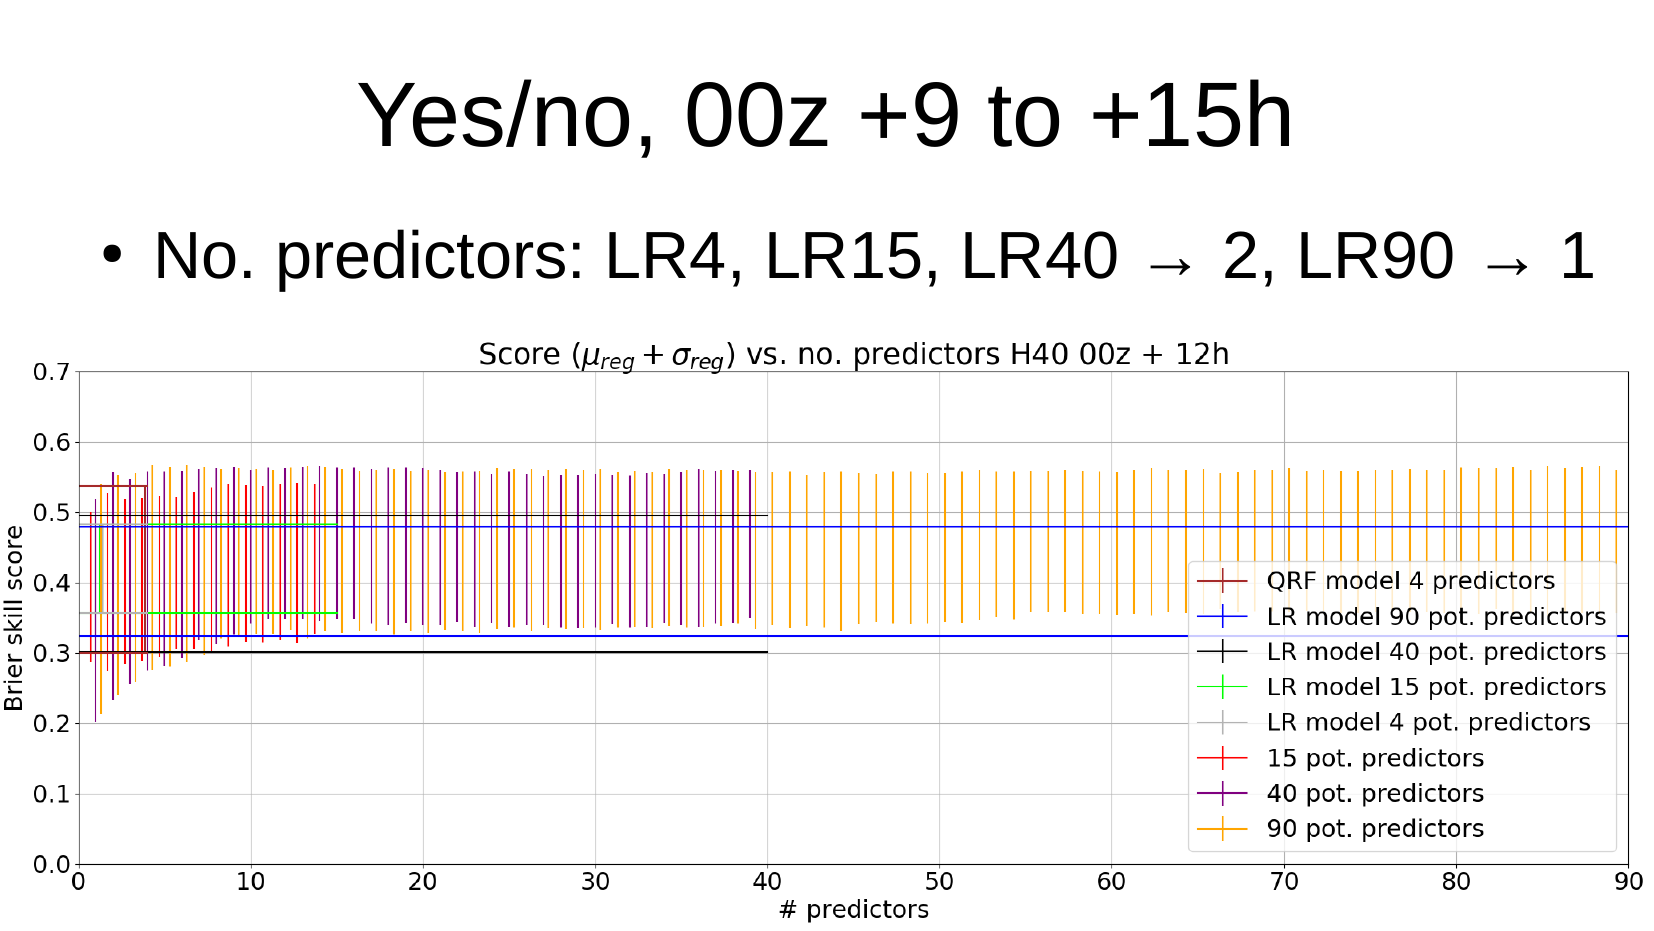

# Yes/no, 00z +9 to +15h
No. predictors: LR4, LR15, LR40 → 2, LR90 → 1